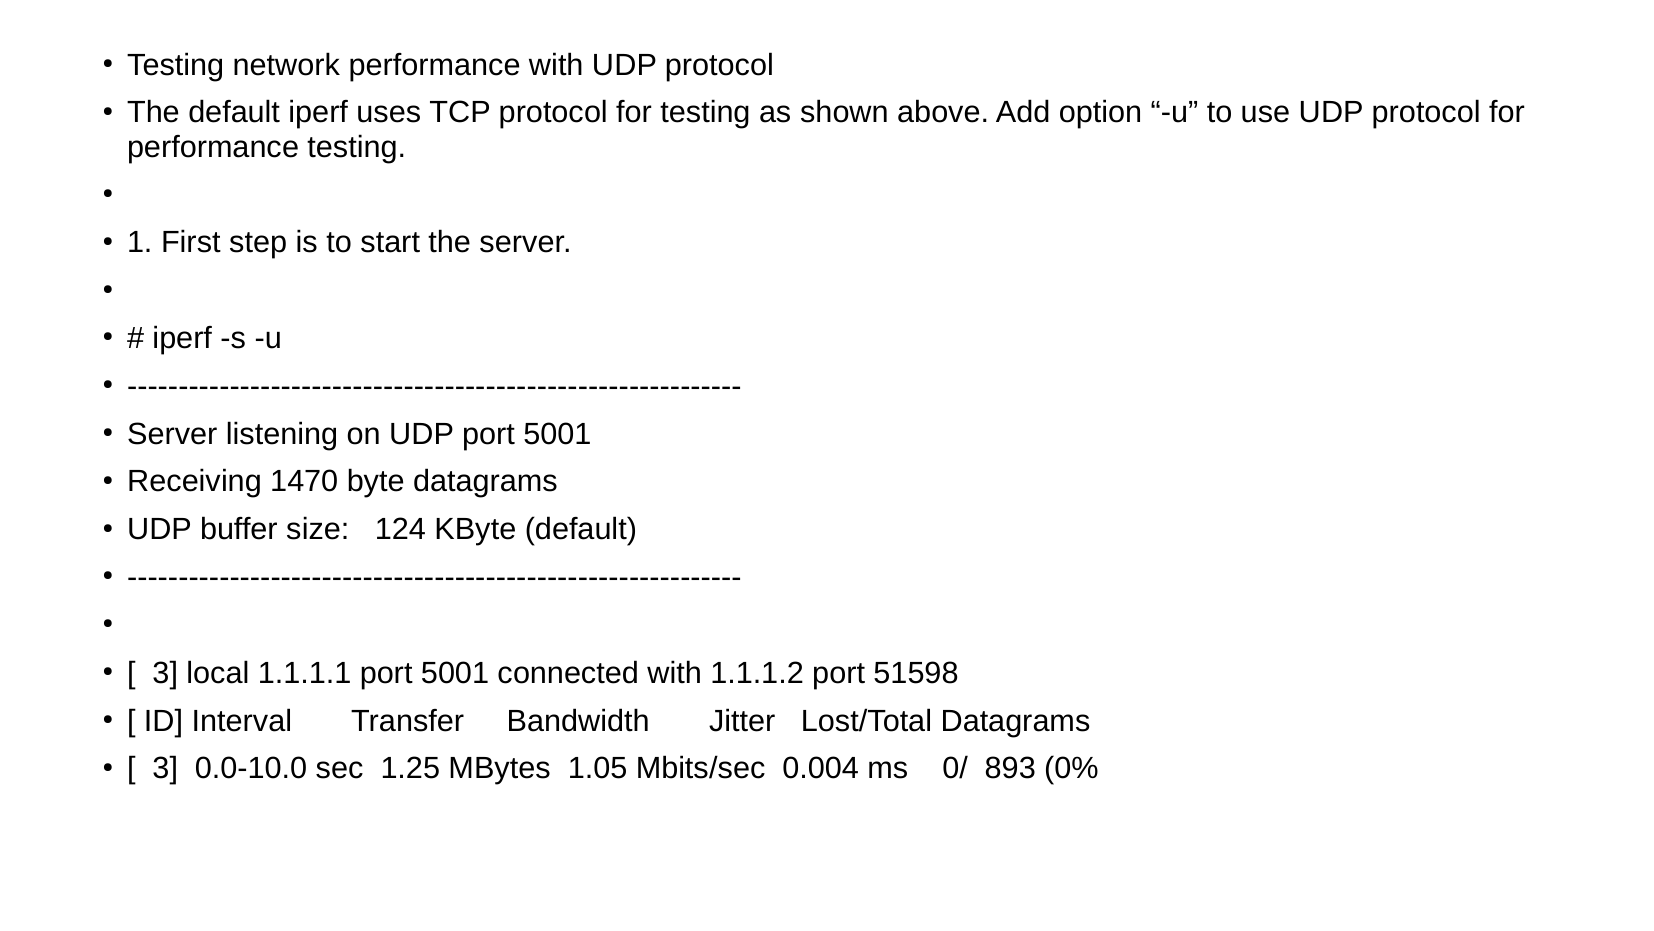

# Testing network performance with UDP protocol
The default iperf uses TCP protocol for testing as shown above. Add option “-u” to use UDP protocol for performance testing.
1. First step is to start the server.
# iperf -s -u
------------------------------------------------------------
Server listening on UDP port 5001
Receiving 1470 byte datagrams
UDP buffer size: 124 KByte (default)
------------------------------------------------------------
[ 3] local 1.1.1.1 port 5001 connected with 1.1.1.2 port 51598
[ ID] Interval Transfer Bandwidth Jitter Lost/Total Datagrams
[ 3] 0.0-10.0 sec 1.25 MBytes 1.05 Mbits/sec 0.004 ms 0/ 893 (0%